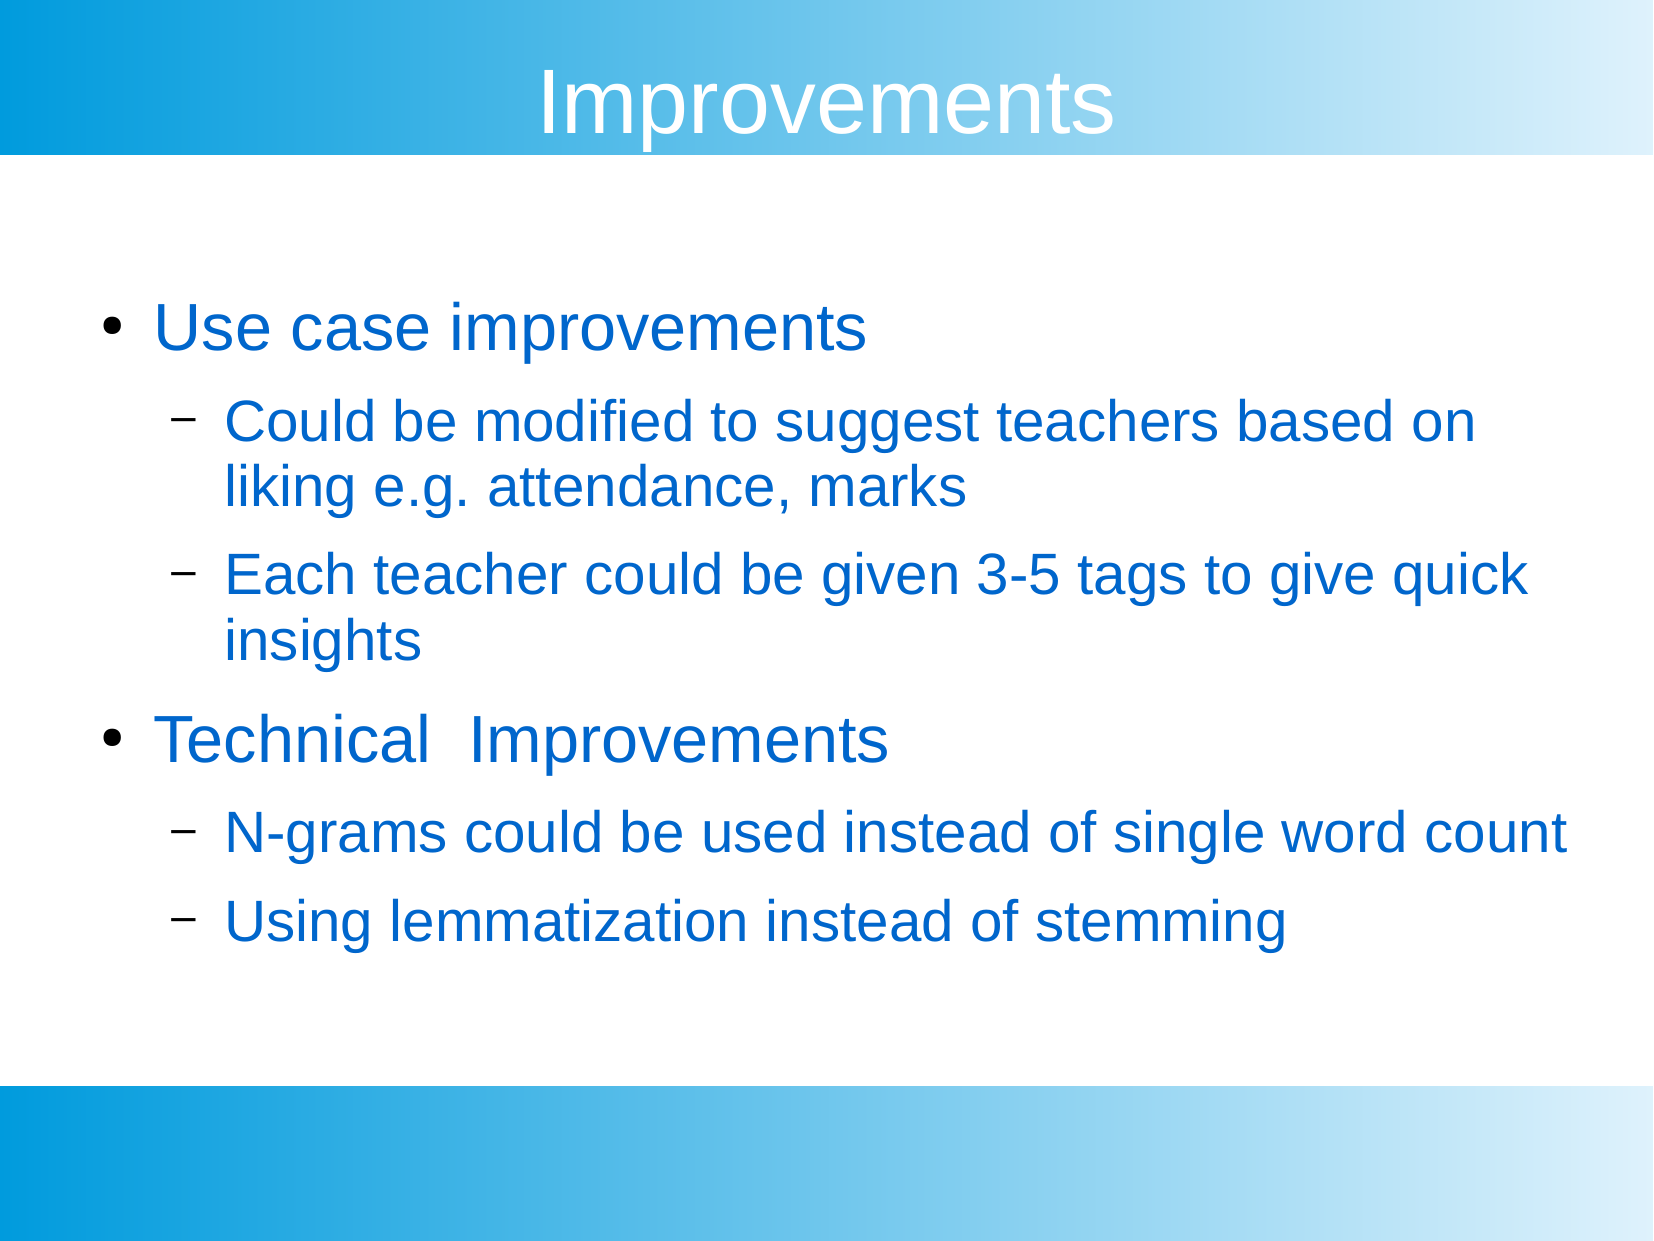

# Improvements
Use case improvements
Could be modified to suggest teachers based on liking e.g. attendance, marks
Each teacher could be given 3-5 tags to give quick insights
Technical Improvements
N-grams could be used instead of single word count
Using lemmatization instead of stemming